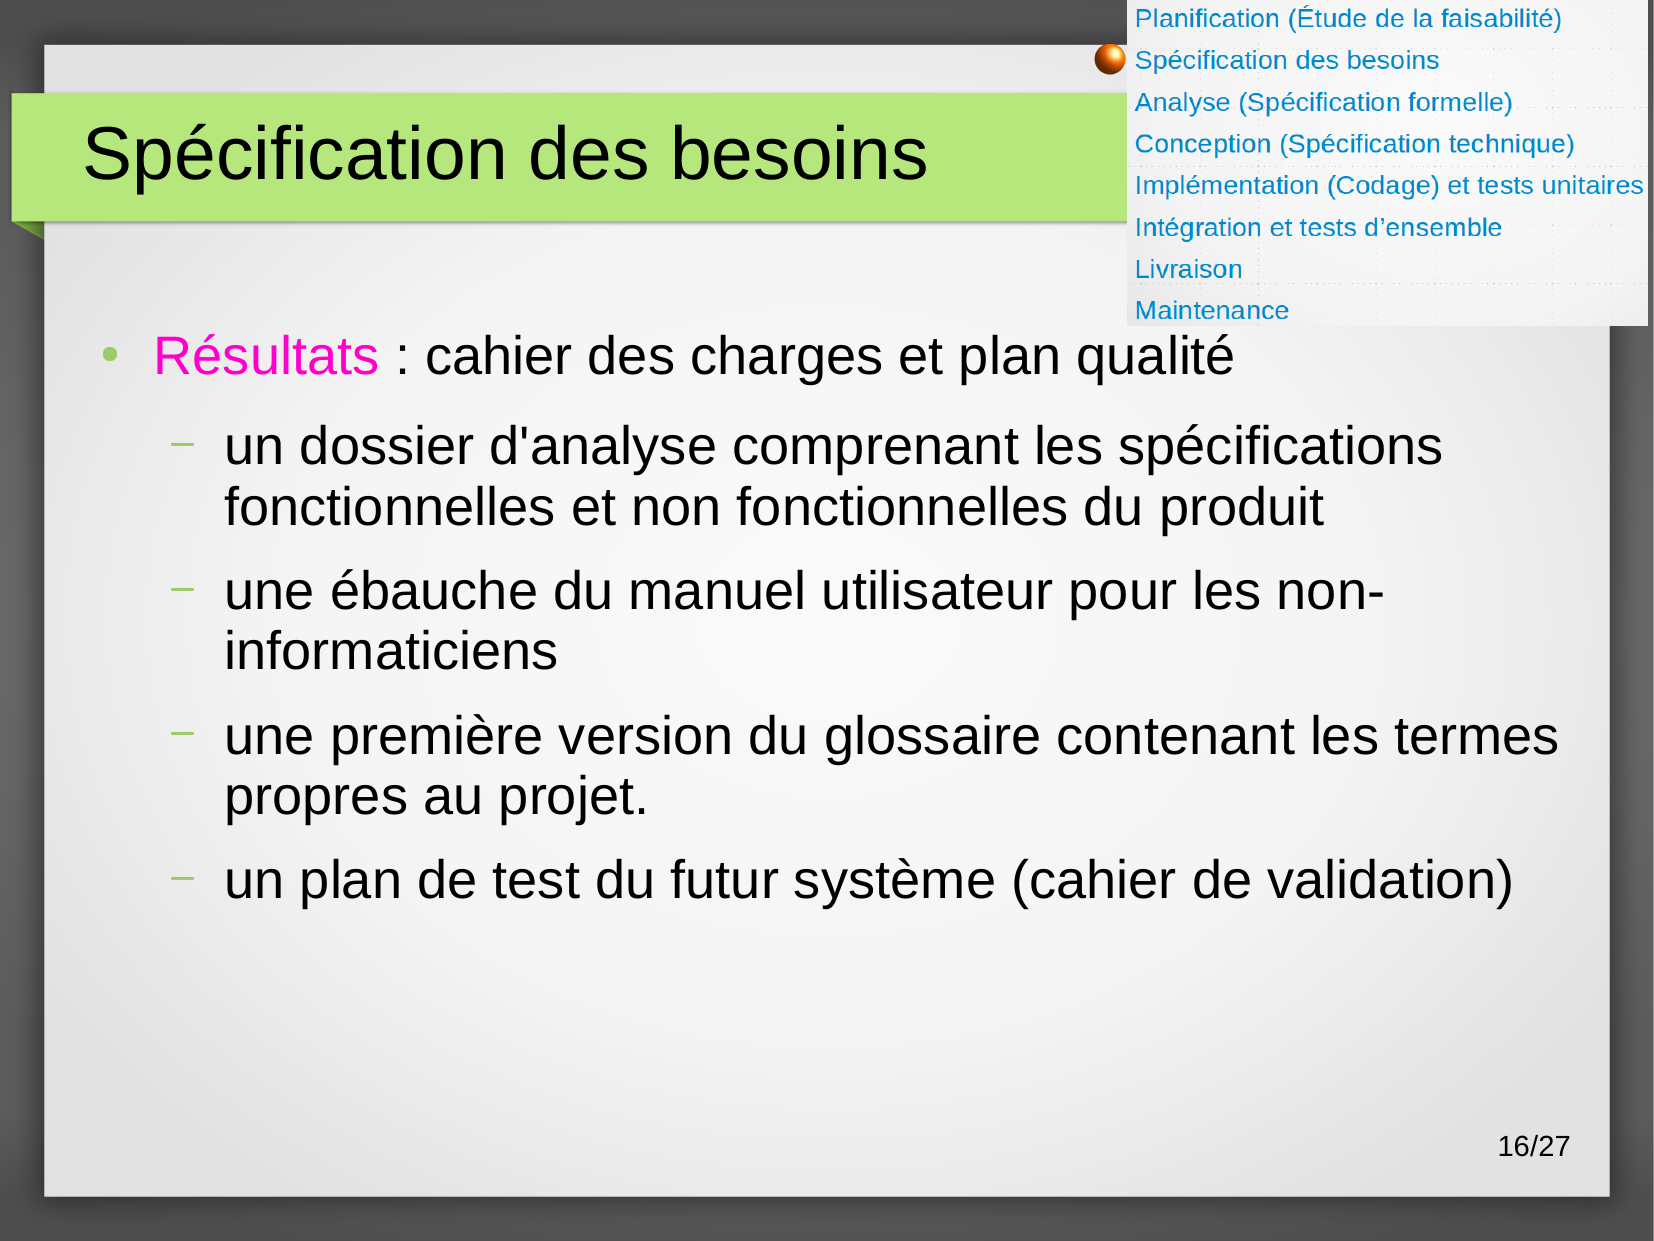

# Spécification des besoins
Résultats : cahier des charges et plan qualité
un dossier d'analyse comprenant les spécifications fonctionnelles et non fonctionnelles du produit
une ébauche du manuel utilisateur pour les non-informaticiens
une première version du glossaire contenant les termes propres au projet.
un plan de test du futur système (cahier de validation)
16